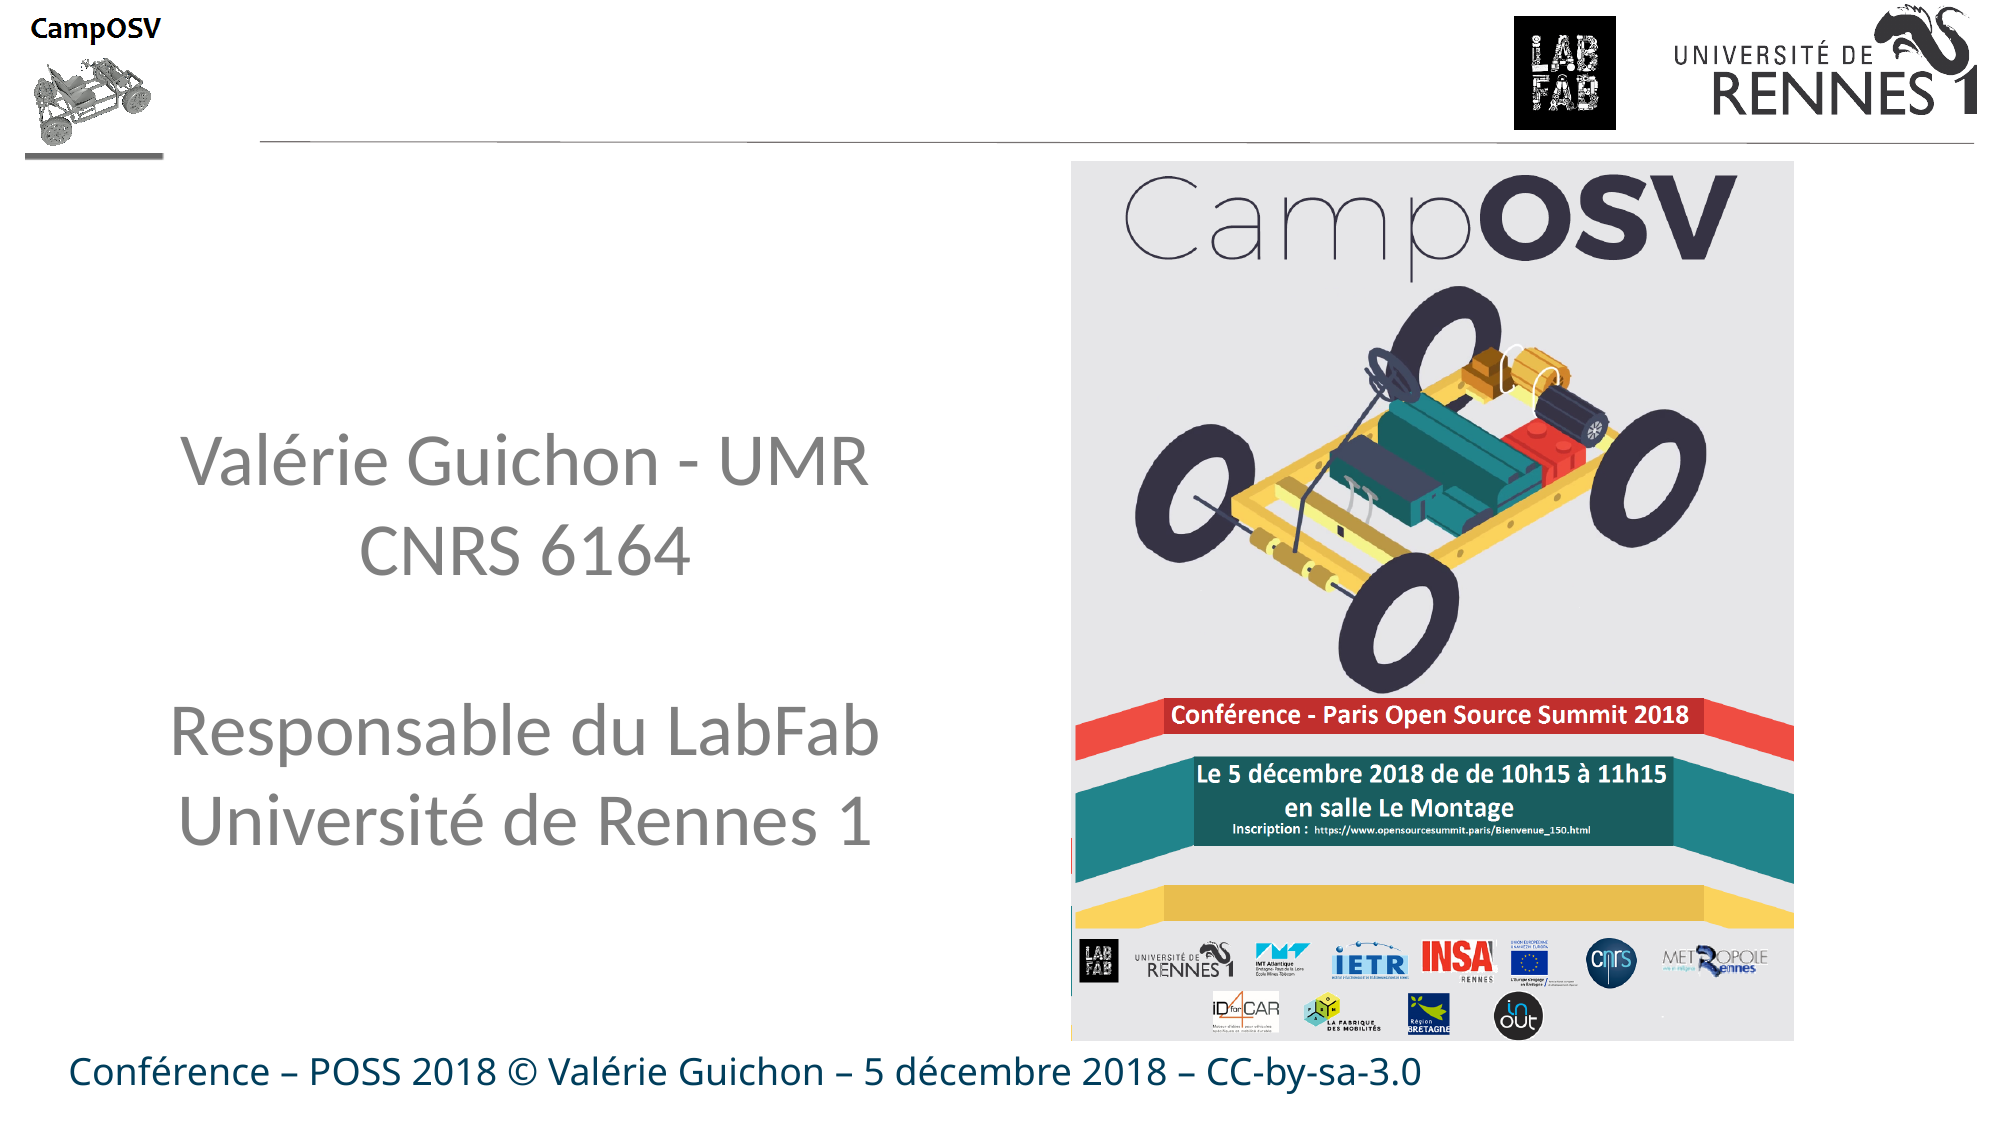

Valérie Guichon - UMR CNRS 6164
Responsable du LabFab Université de Rennes 1
Conférence – POSS 2018 © Valérie Guichon – 5 décembre 2018 – CC-by-sa-3.0